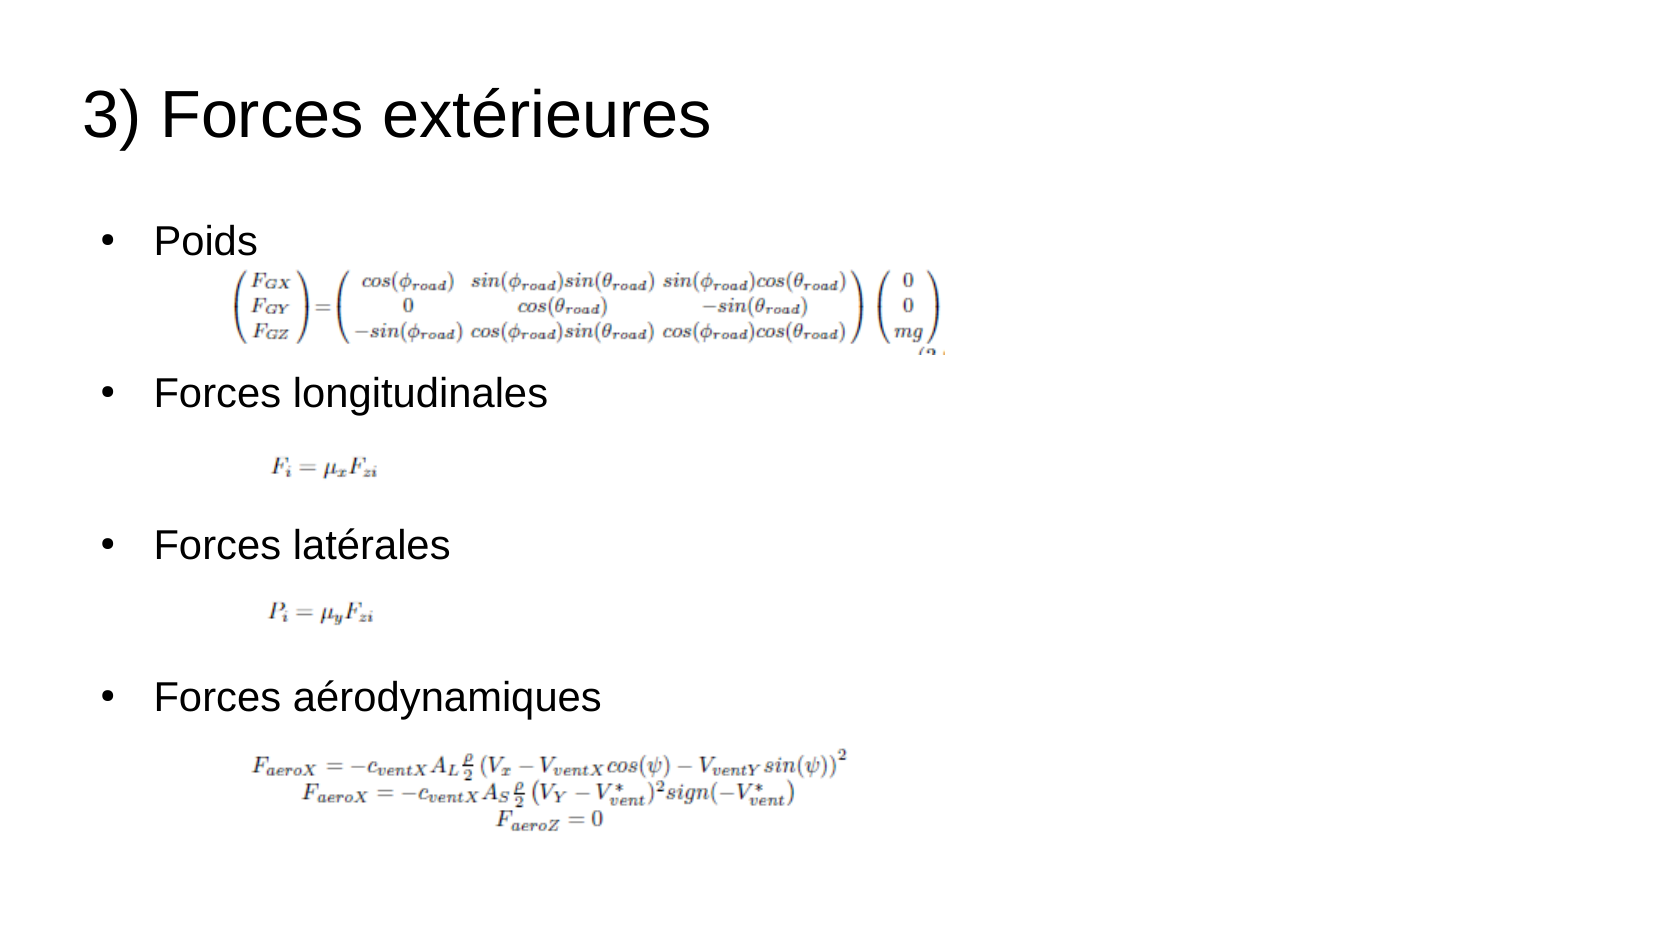

# 3) Forces extérieures
Poids
Forces longitudinales
Forces latérales
Forces aérodynamiques